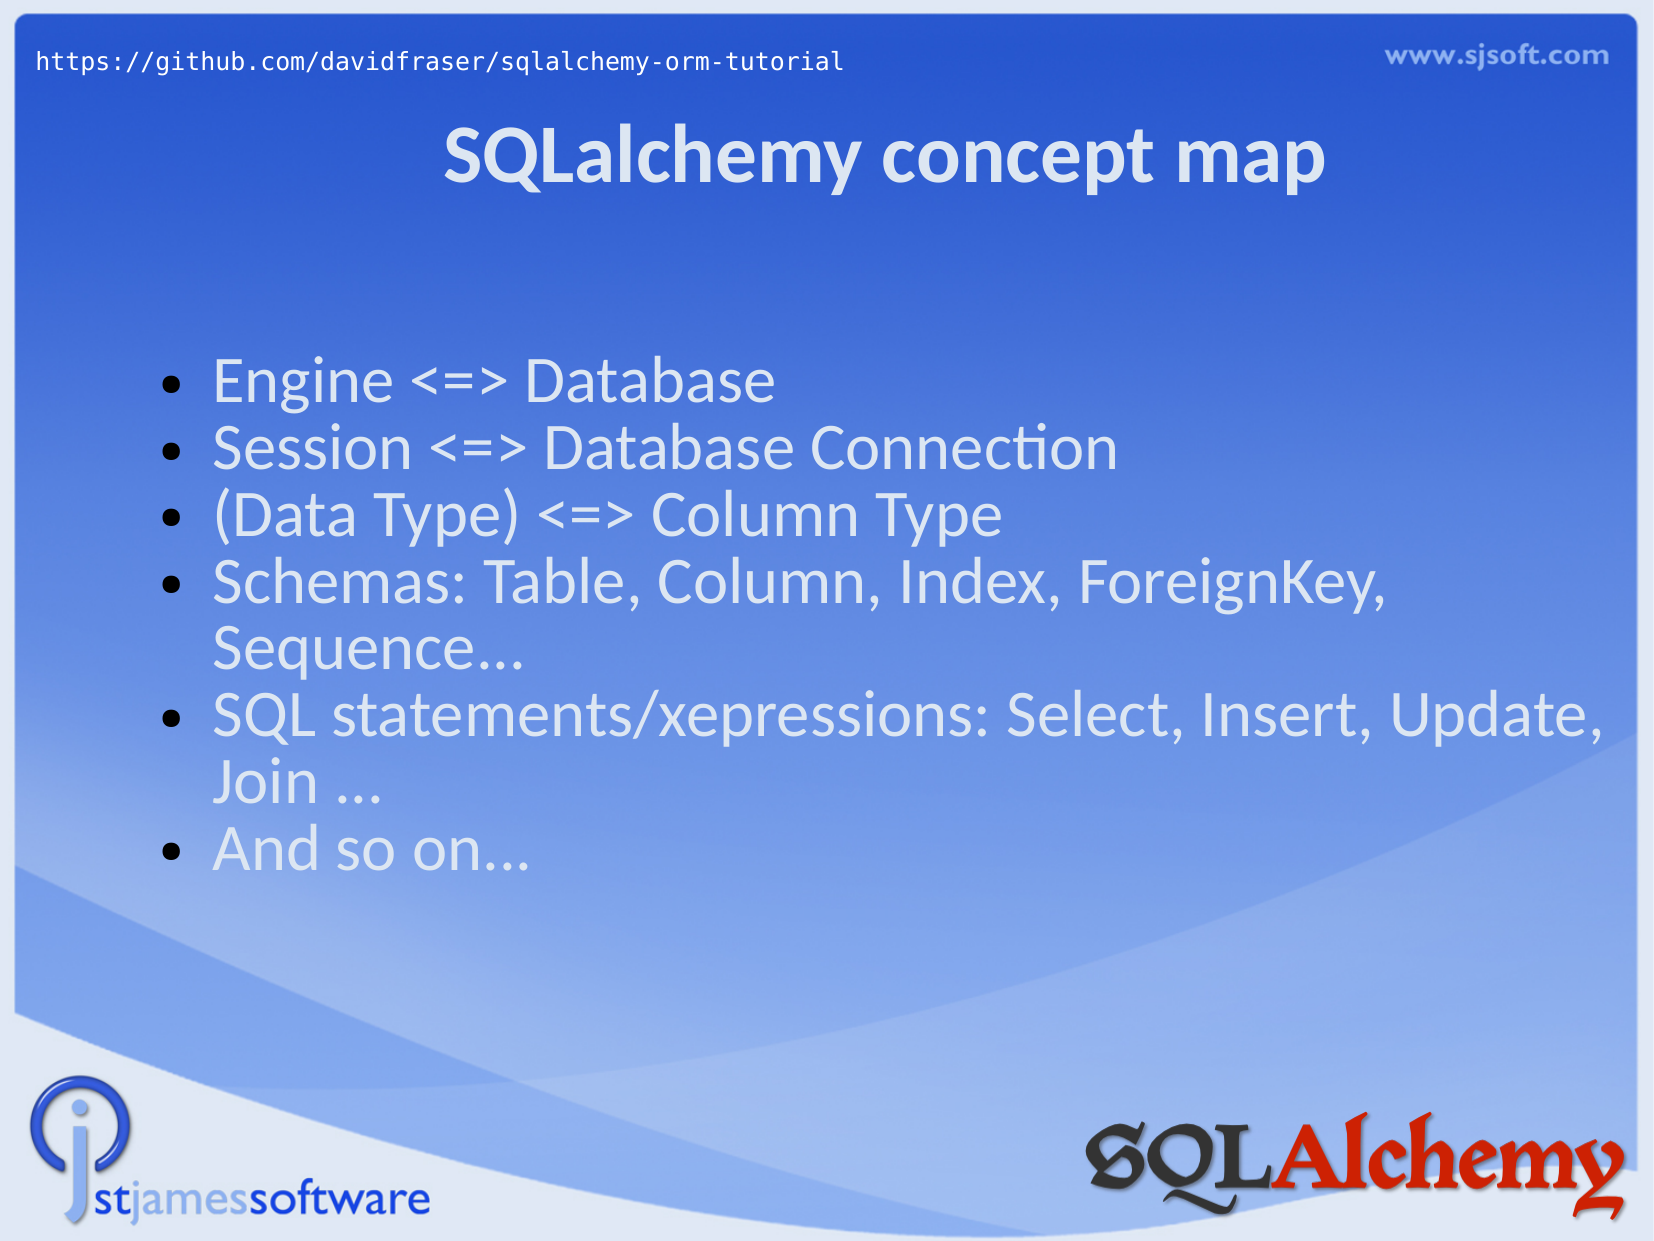

# SQLalchemy concept map
Engine <=> Database
Session <=> Database Connection
(Data Type) <=> Column Type
Schemas: Table, Column, Index, ForeignKey, Sequence...
SQL statements/xepressions: Select, Insert, Update, Join ...
And so on...